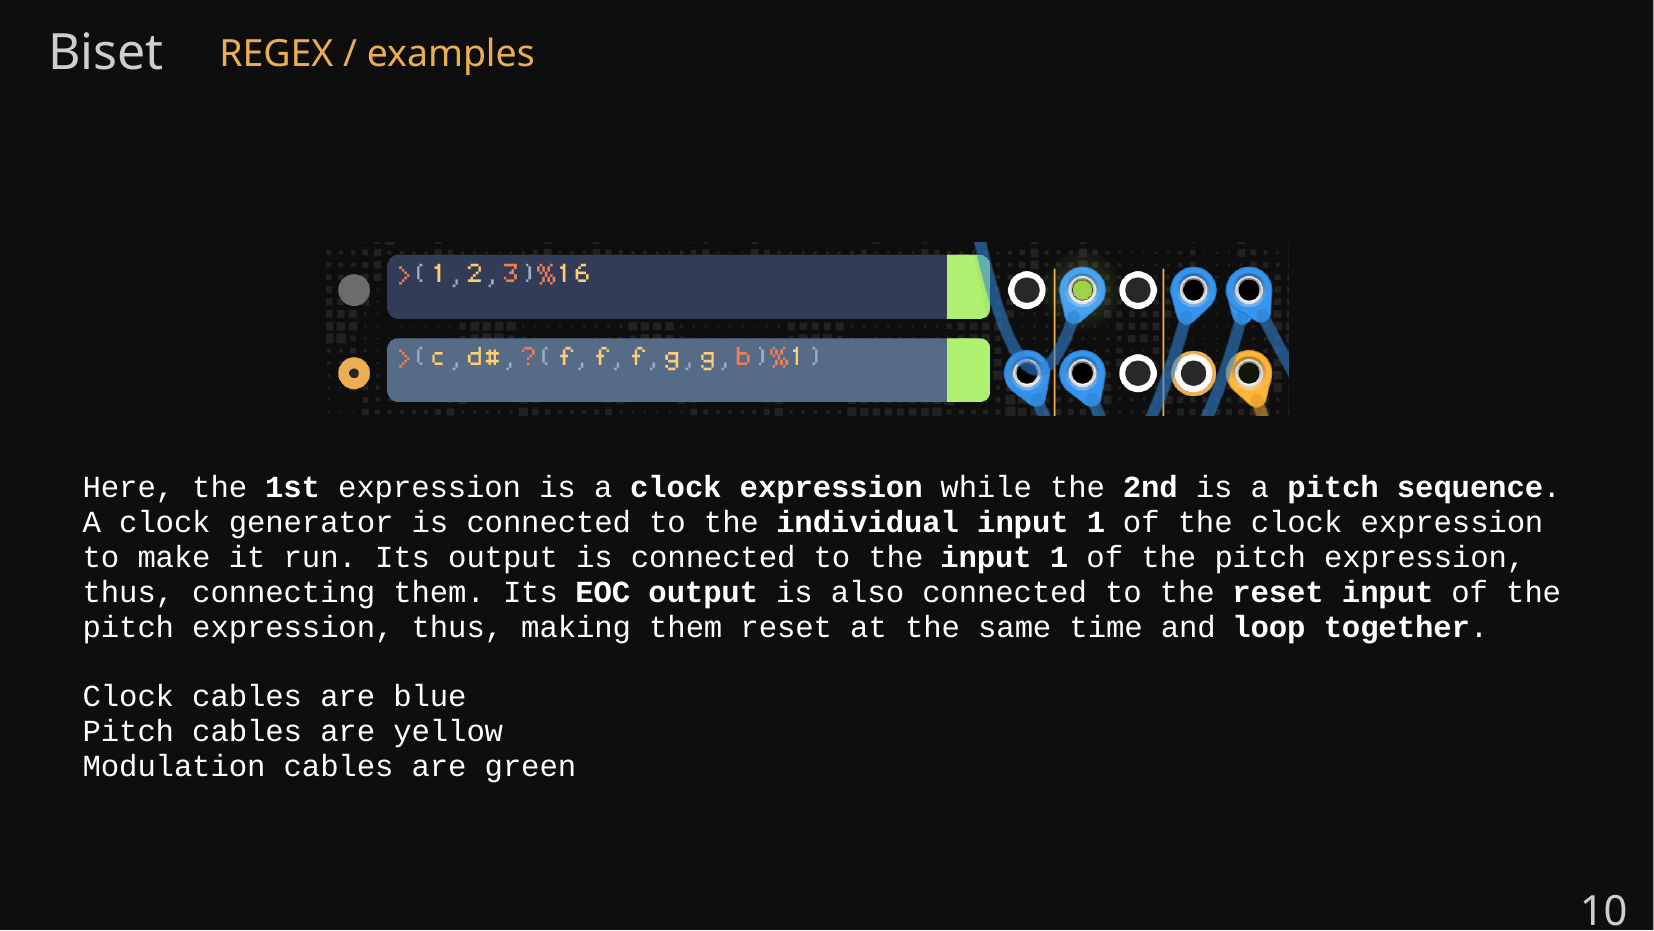

# Biset
REGEX / examples
Here, the 1st expression is a clock expression while the 2nd is a pitch sequence. A clock generator is connected to the individual input 1 of the clock expression to make it run. Its output is connected to the input 1 of the pitch expression, thus, connecting them. Its EOC output is also connected to the reset input of the pitch expression, thus, making them reset at the same time and loop together.
Clock cables are blue
Pitch cables are yellow
Modulation cables are green
10